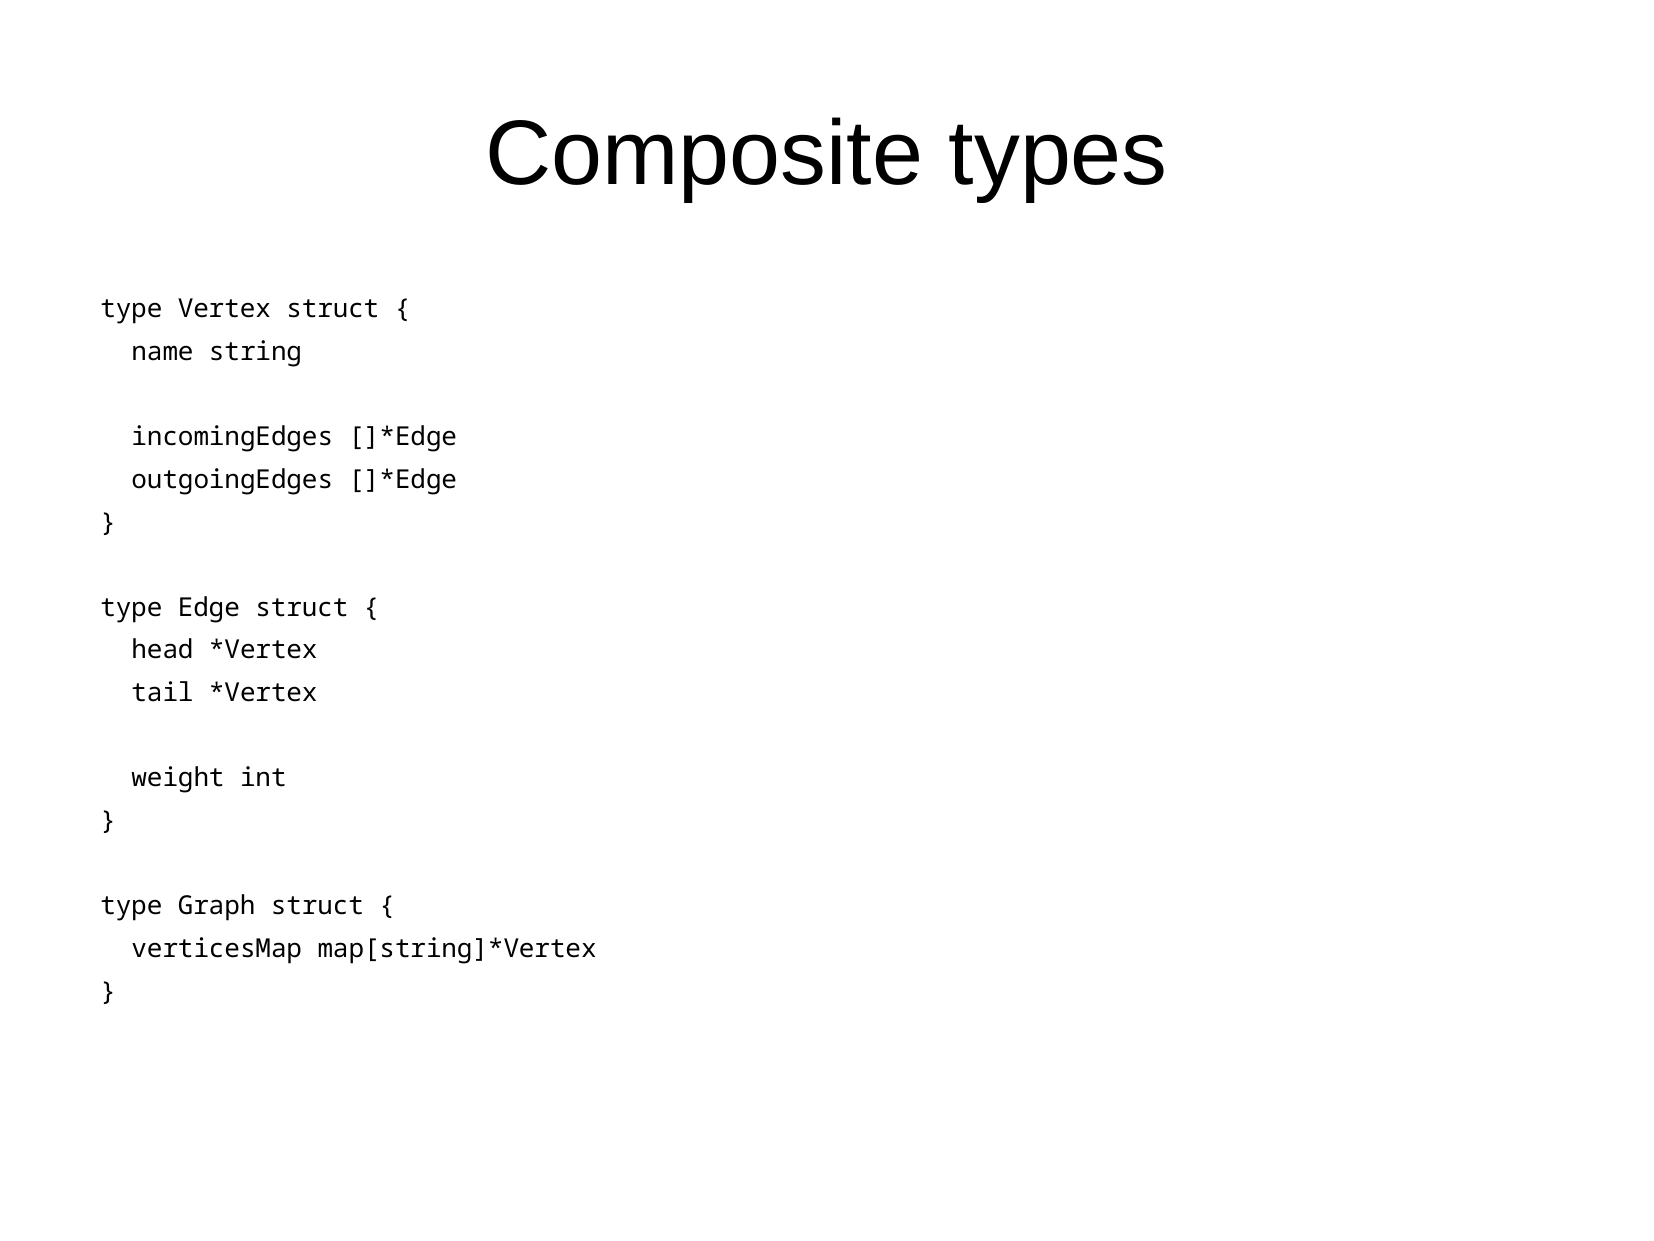

# Composite types
type Vertex struct {
 name string
 incomingEdges []*Edge
 outgoingEdges []*Edge
}
type Edge struct {
 head *Vertex
 tail *Vertex
 weight int
}
type Graph struct {
 verticesMap map[string]*Vertex
}